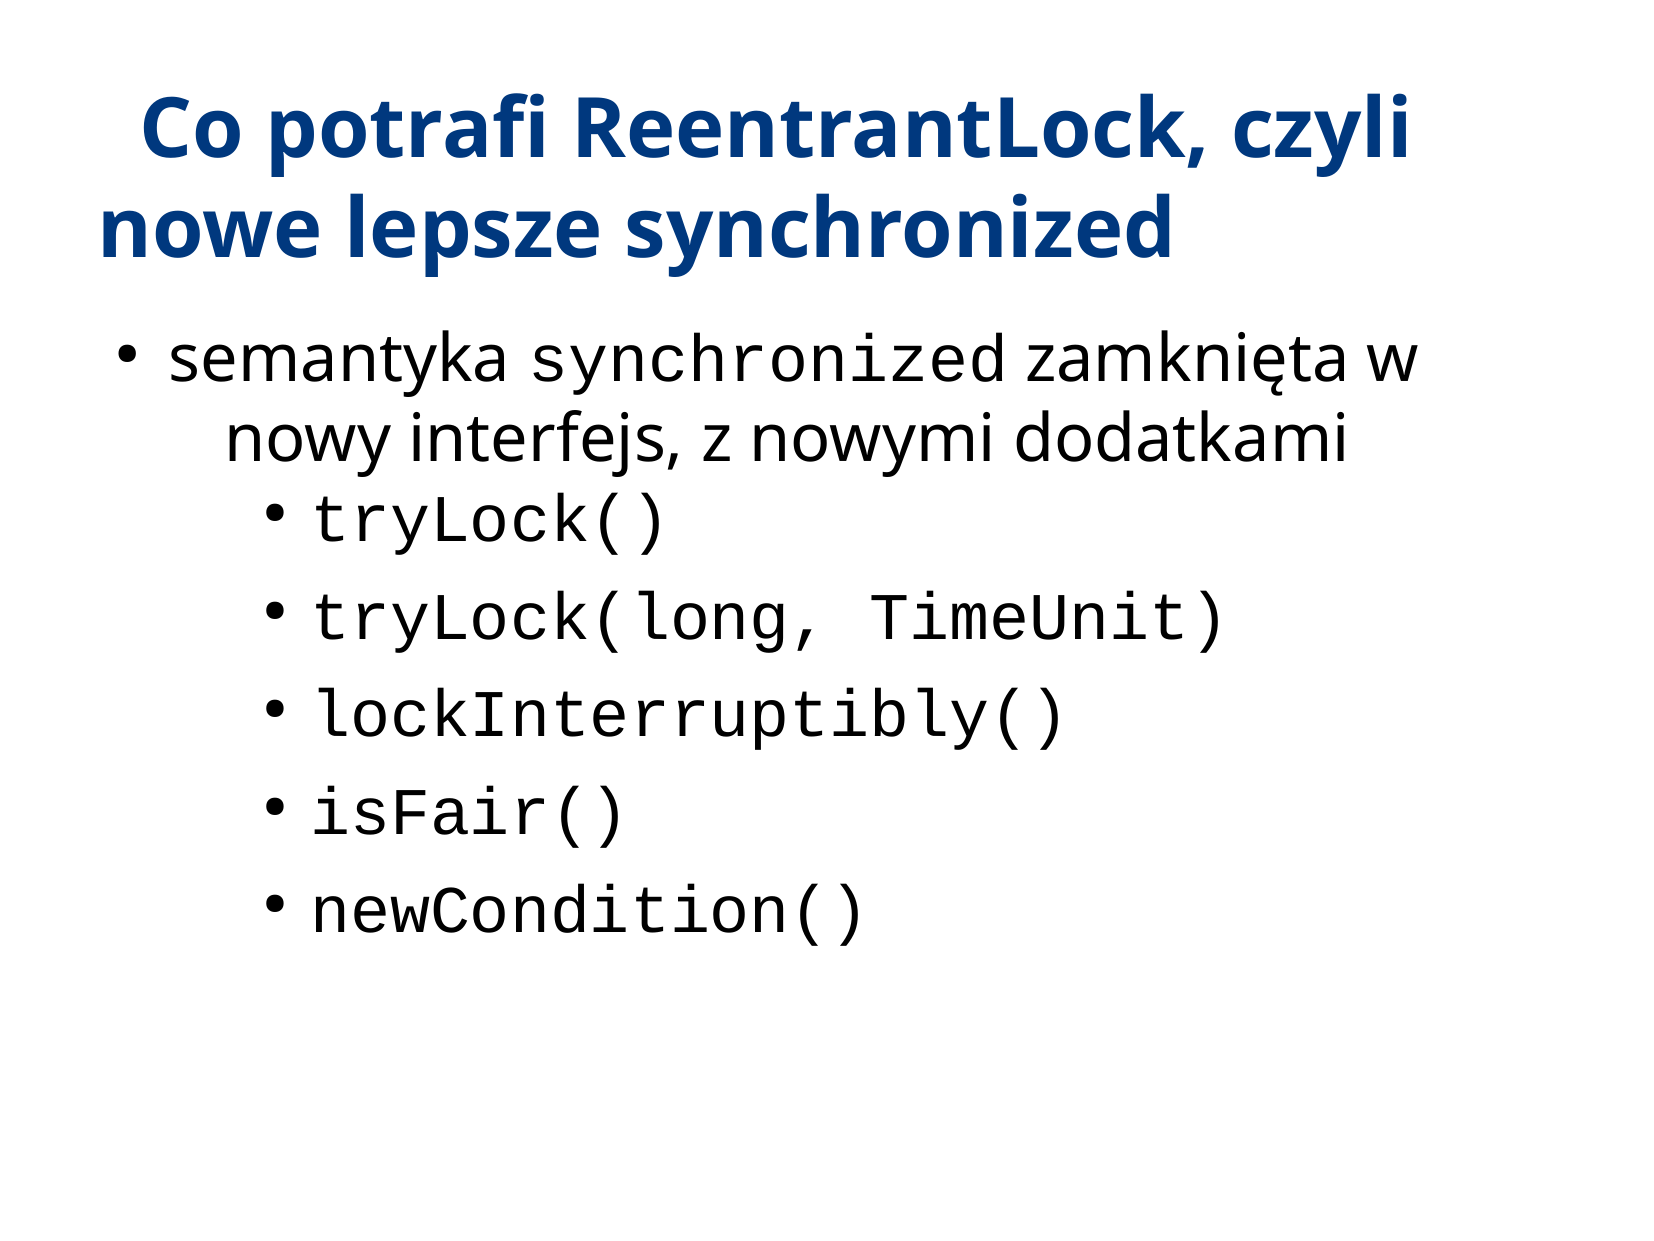

Co potrafi ReentrantLock, czyli nowe lepsze synchronized
# semantyka synchronized zamknięta w nowy interfejs, z nowymi dodatkami
tryLock()
tryLock(long, TimeUnit)
lockInterruptibly()
isFair()
newCondition()